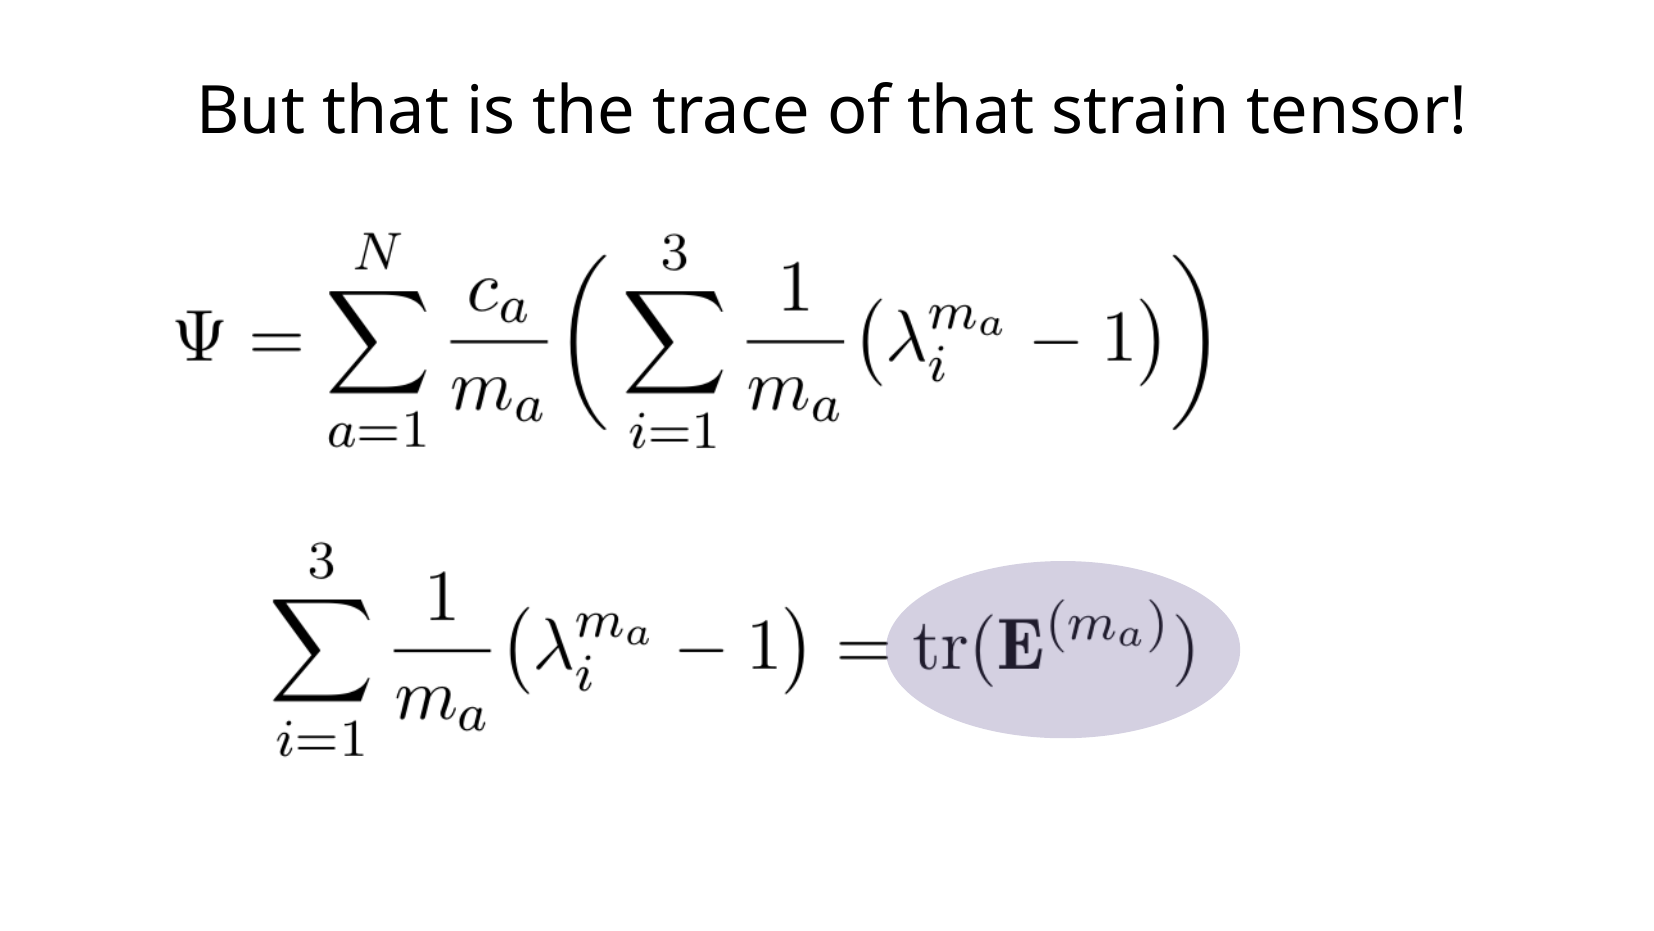

# But that is the trace of that strain tensor!